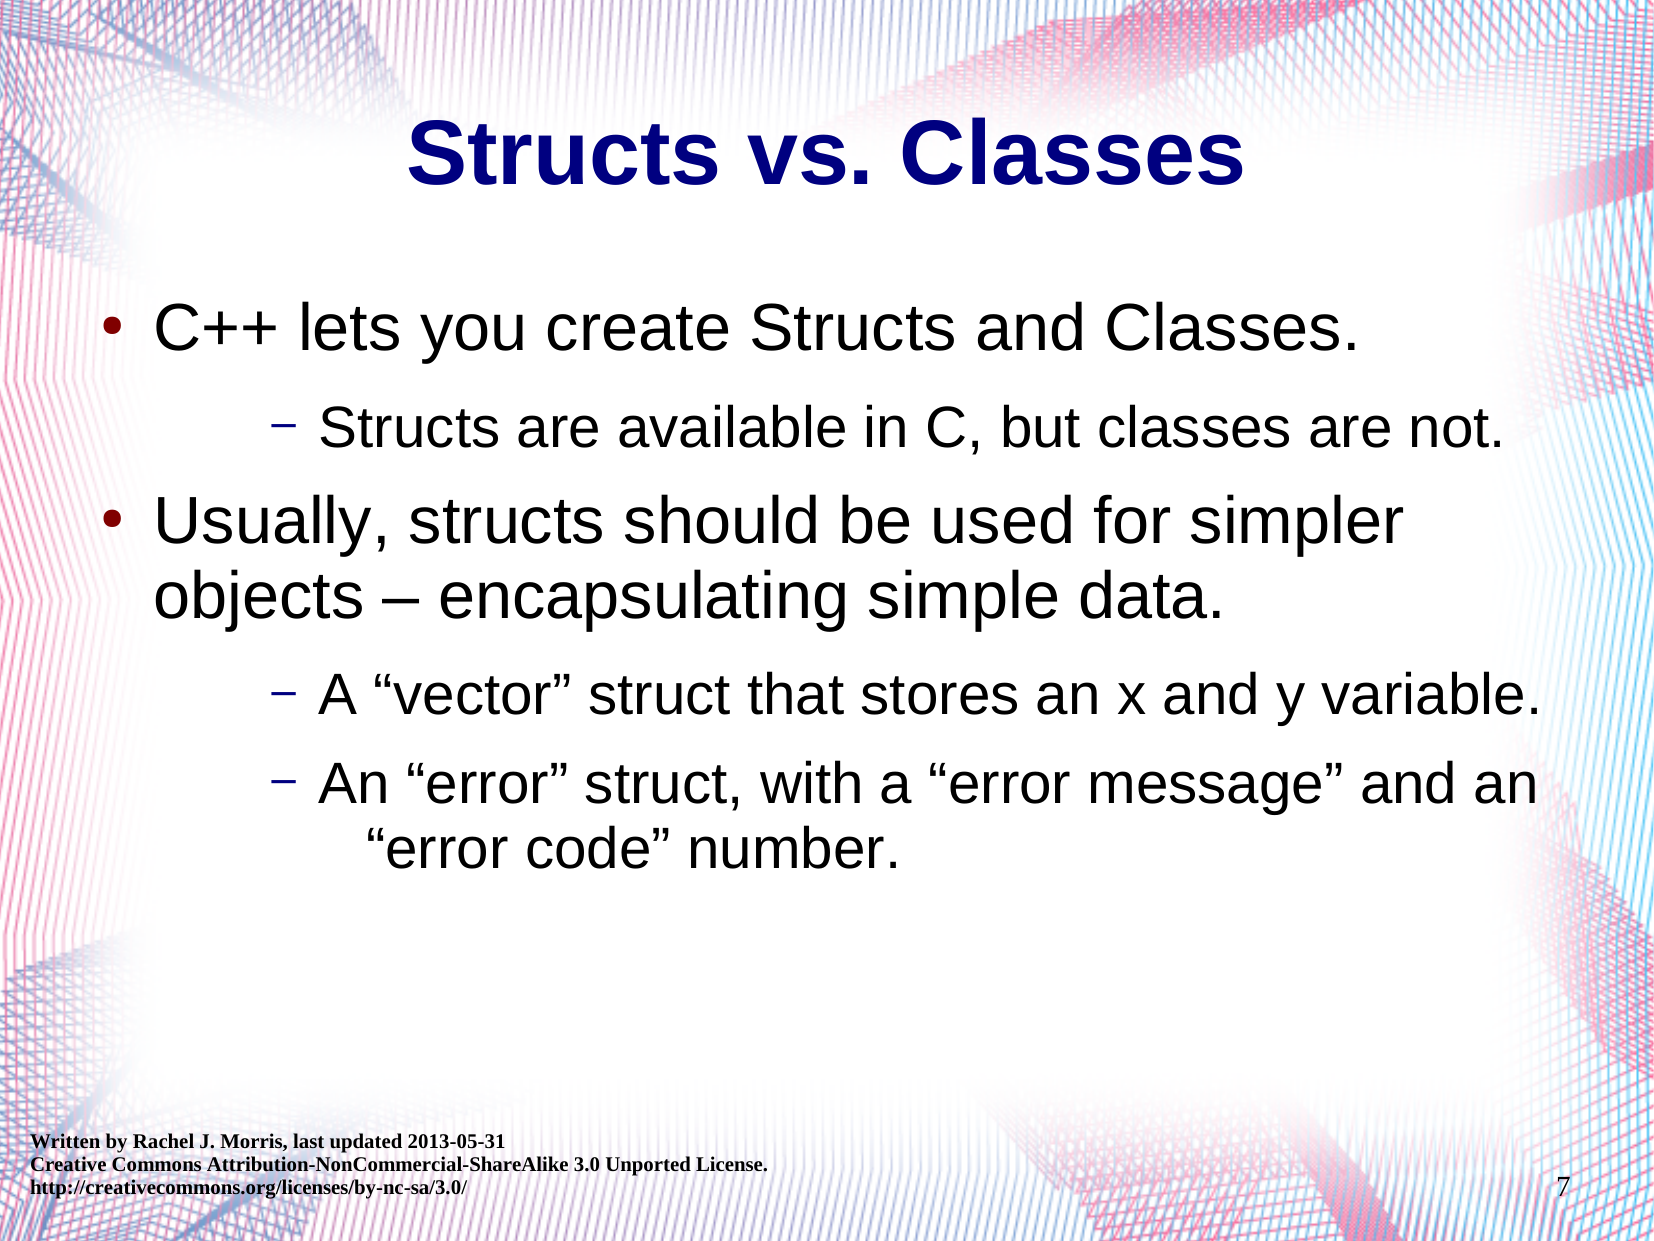

# Structs vs. Classes
C++ lets you create Structs and Classes.
Structs are available in C, but classes are not.
Usually, structs should be used for simpler objects – encapsulating simple data.
A “vector” struct that stores an x and y variable.
An “error” struct, with a “error message” and an “error code” number.
7